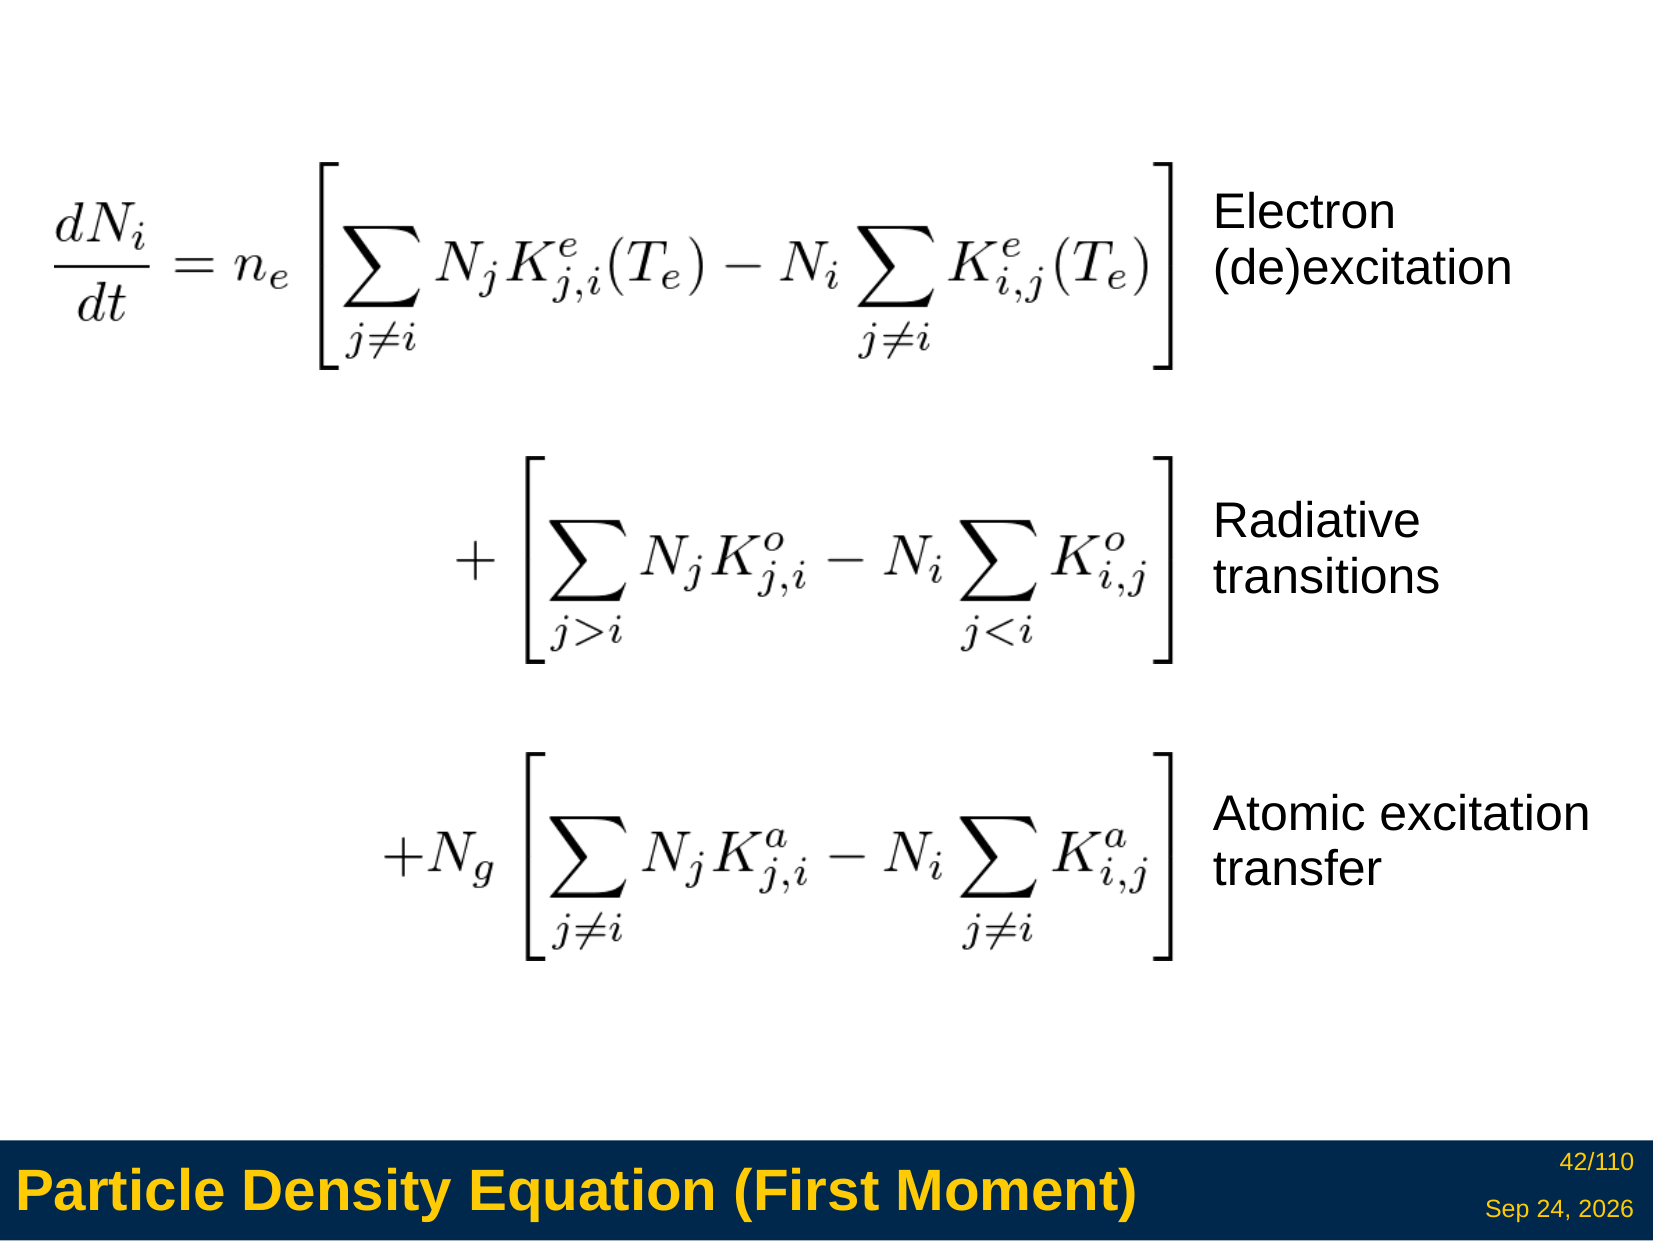

Electron
(de)excitation
Radiative
transitions
Atomic excitation
transfer
# Particle Density Equation (First Moment)
42